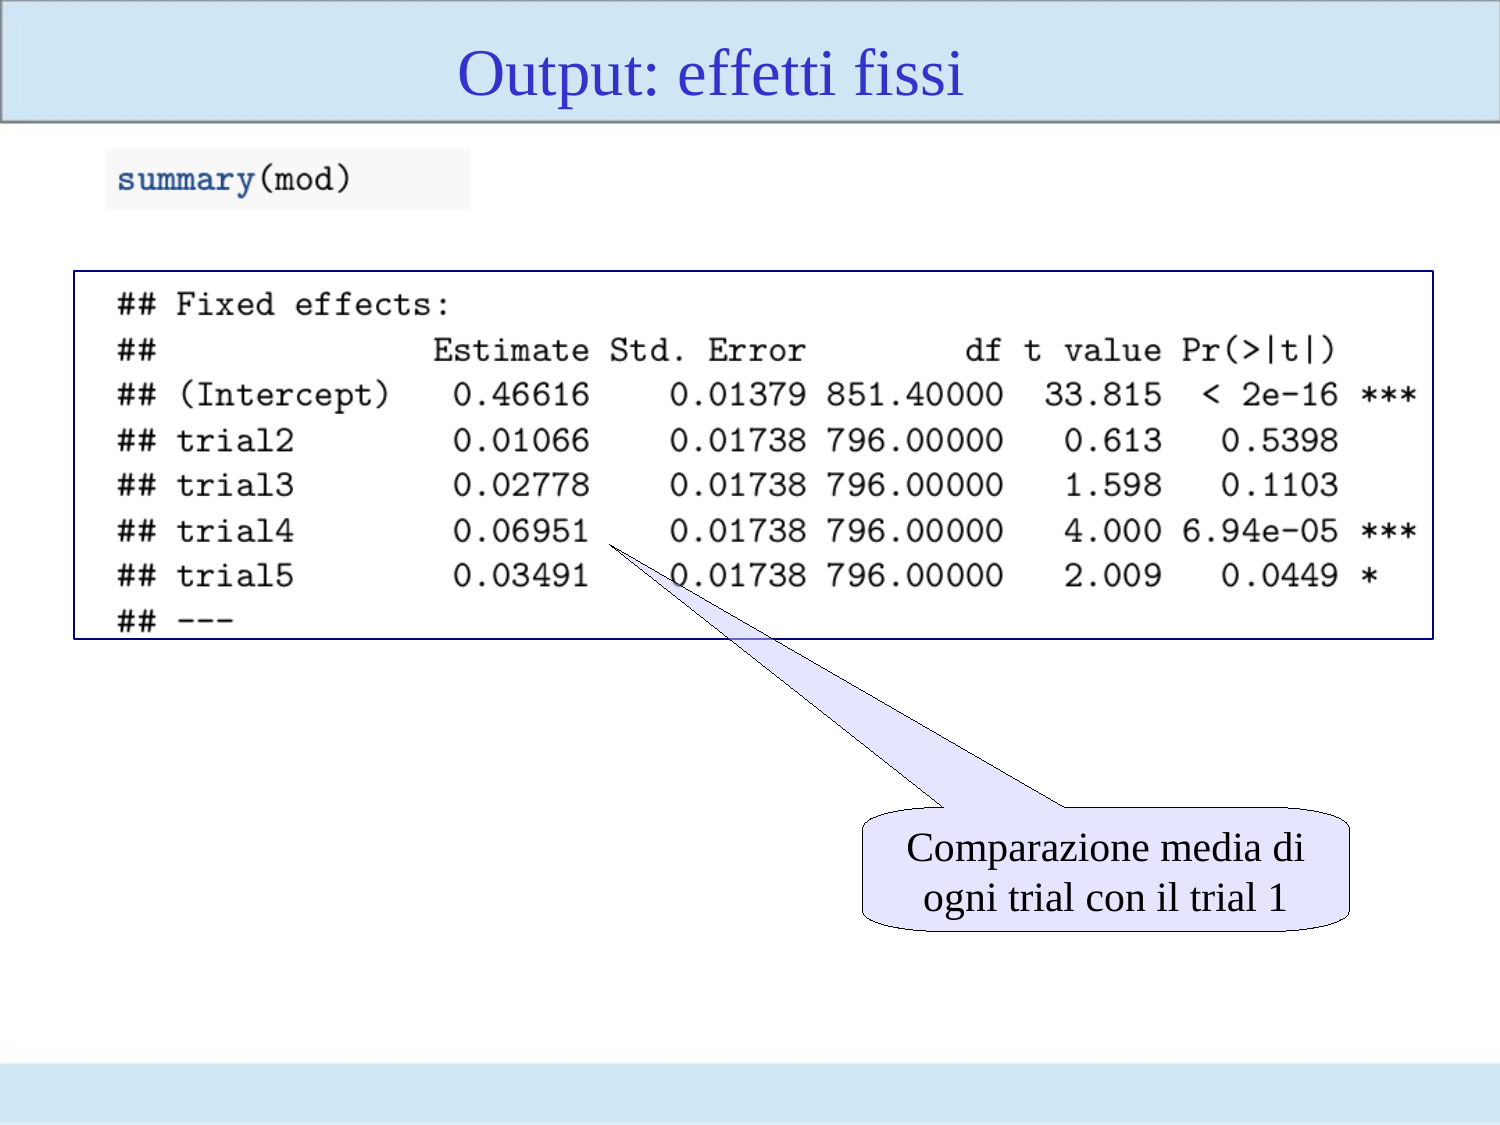

# Output: effetti fissi
Comparazione media di ogni trial con il trial 1